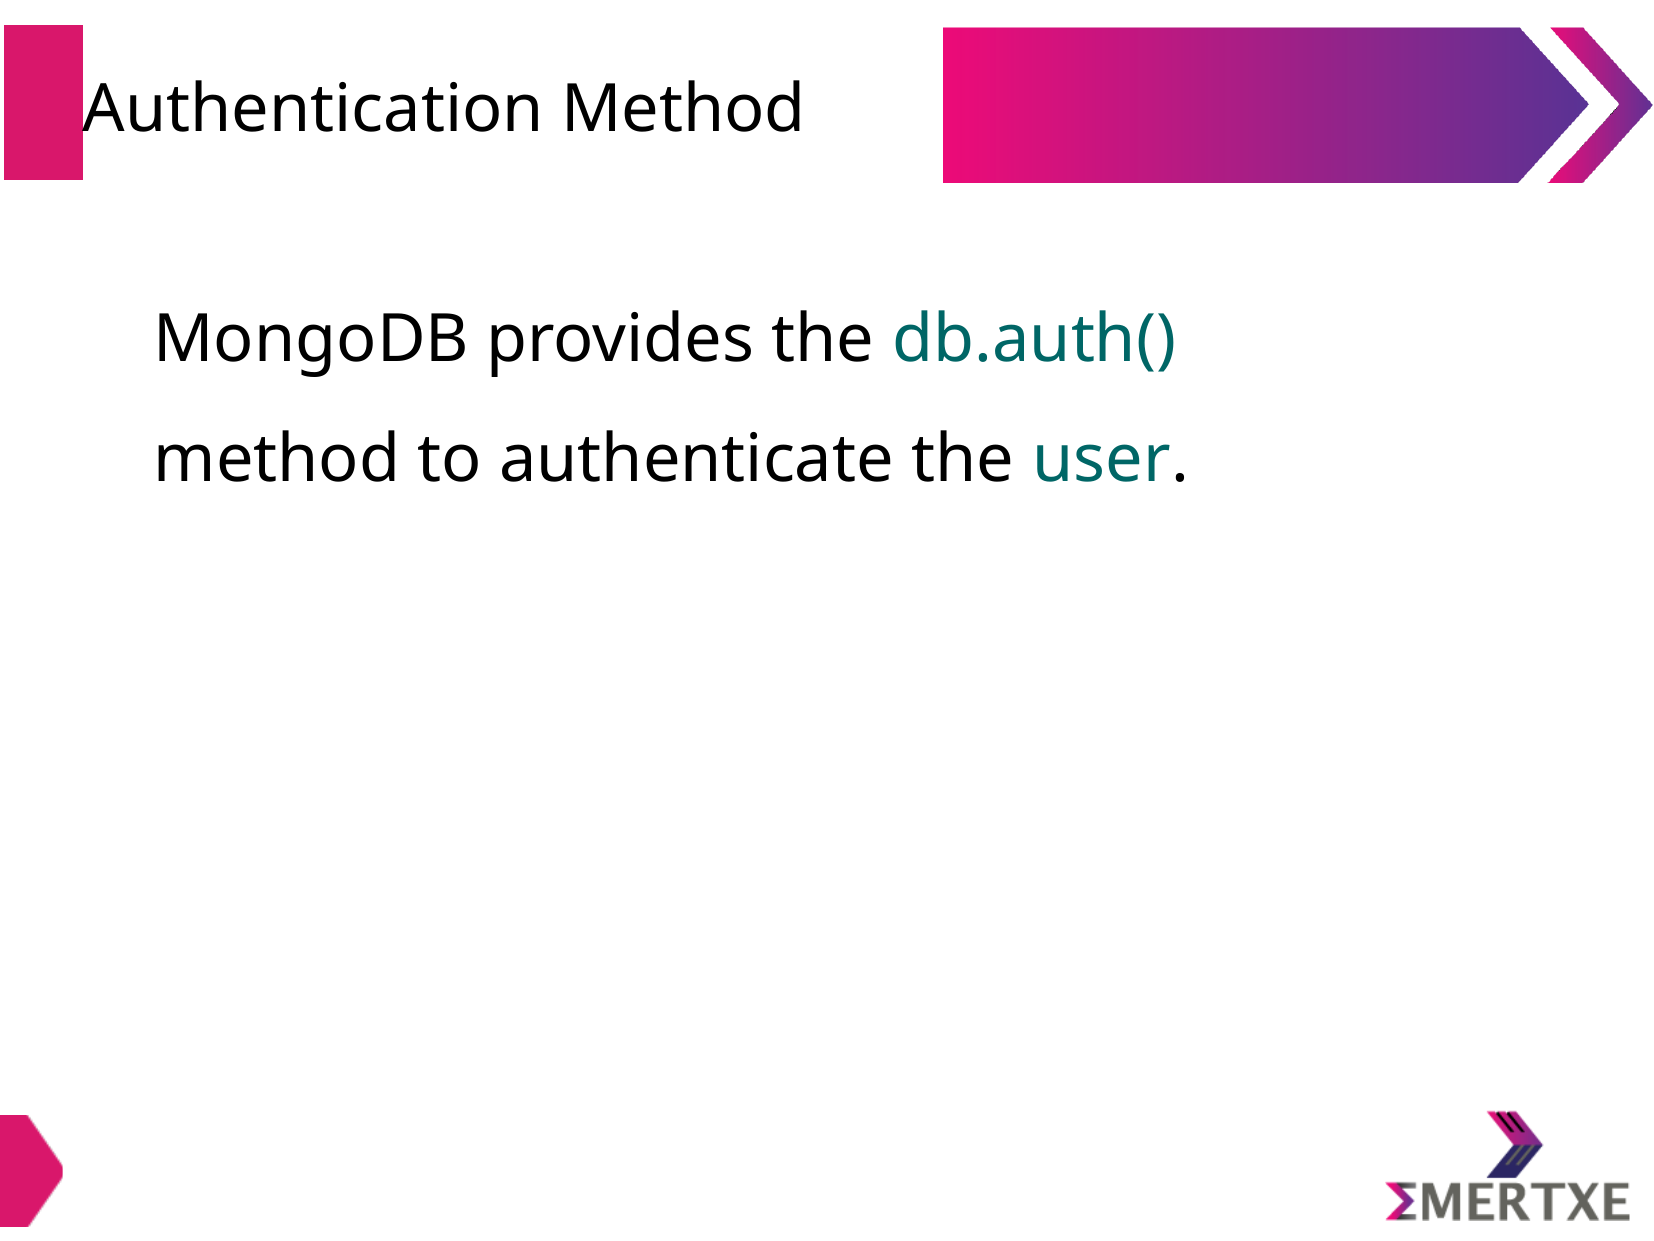

# Authentication Method
MongoDB provides the db.auth()
method to authenticate the user.